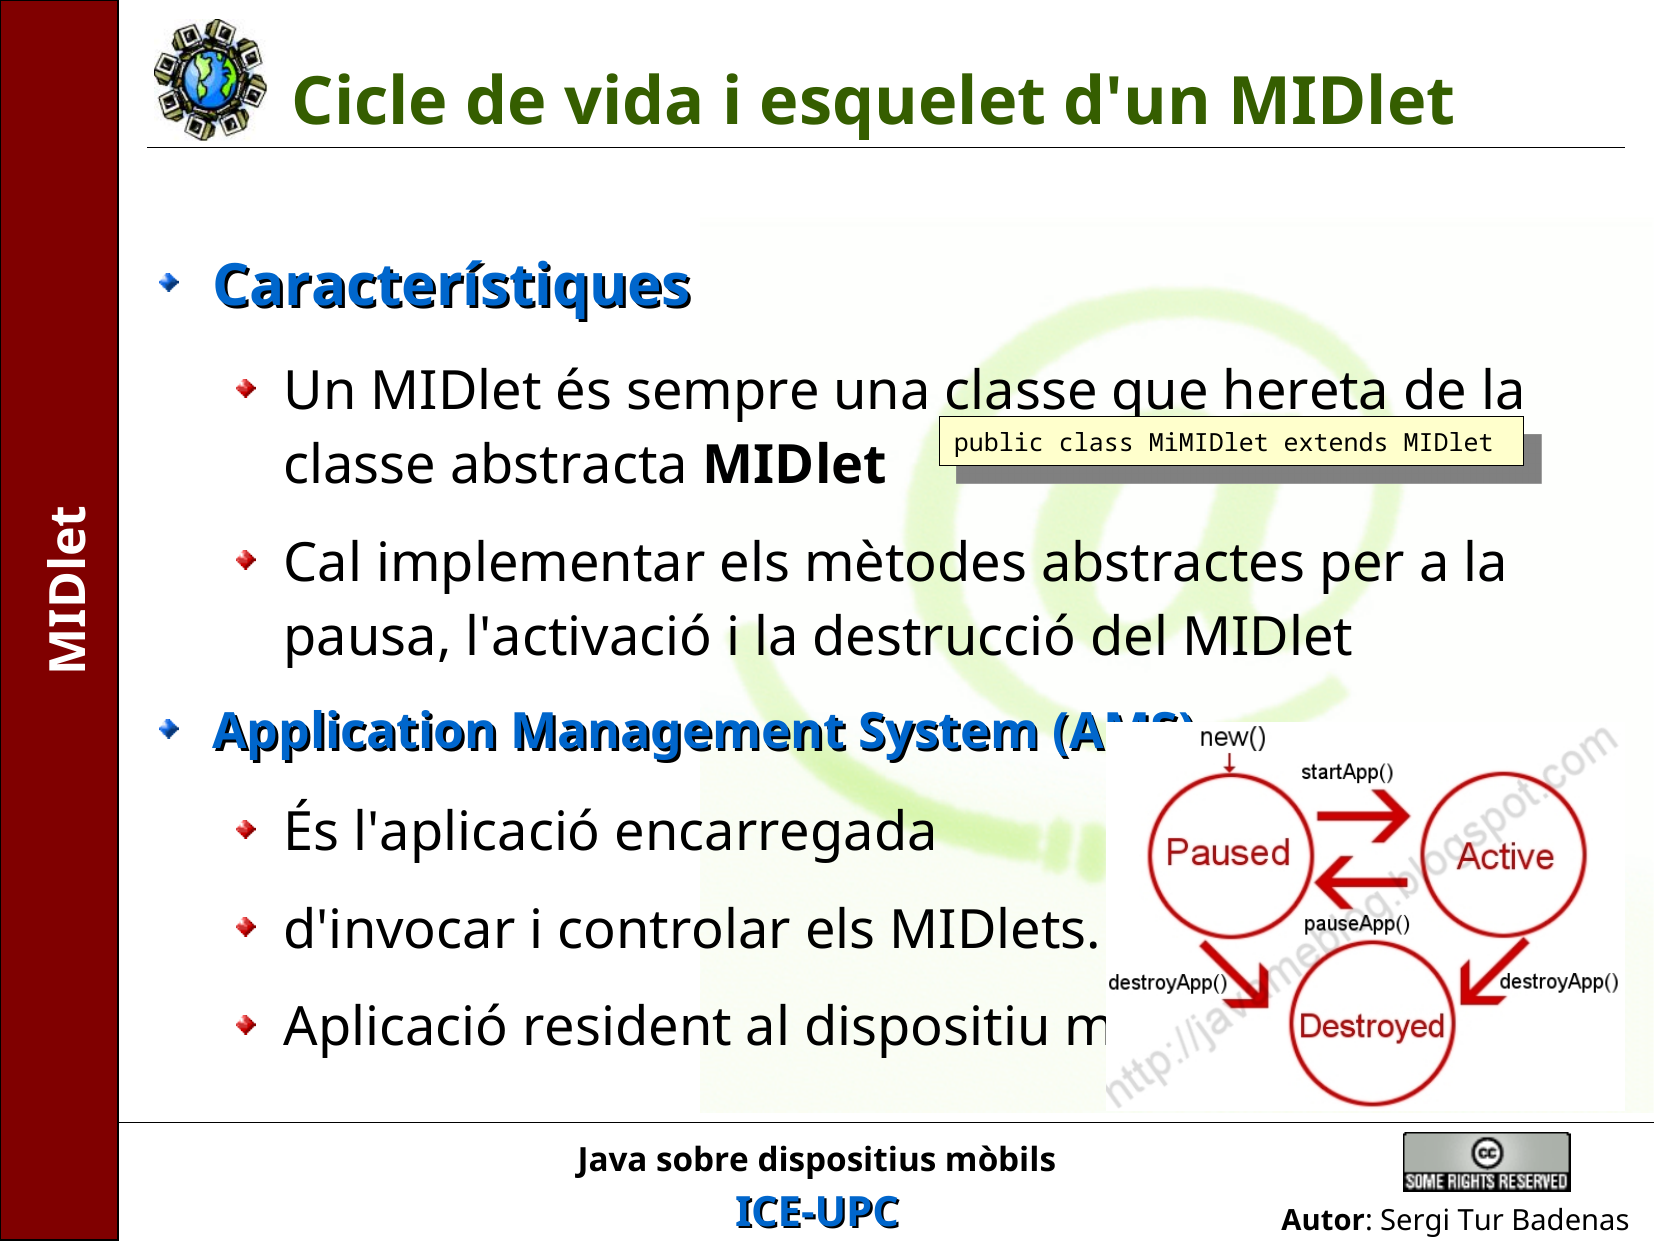

# Cicle de vida i esquelet d'un MIDlet
Característiques
Un MIDlet és sempre una classe que hereta de la classe abstracta MIDlet
Cal implementar els mètodes abstractes per a la pausa, l'activació i la destrucció del MIDlet
Application Management System (AMS)
És l'aplicació encarregada
d'invocar i controlar els MIDlets.
Aplicació resident al dispositiu mòbil
public class MiMIDlet extends MIDlet